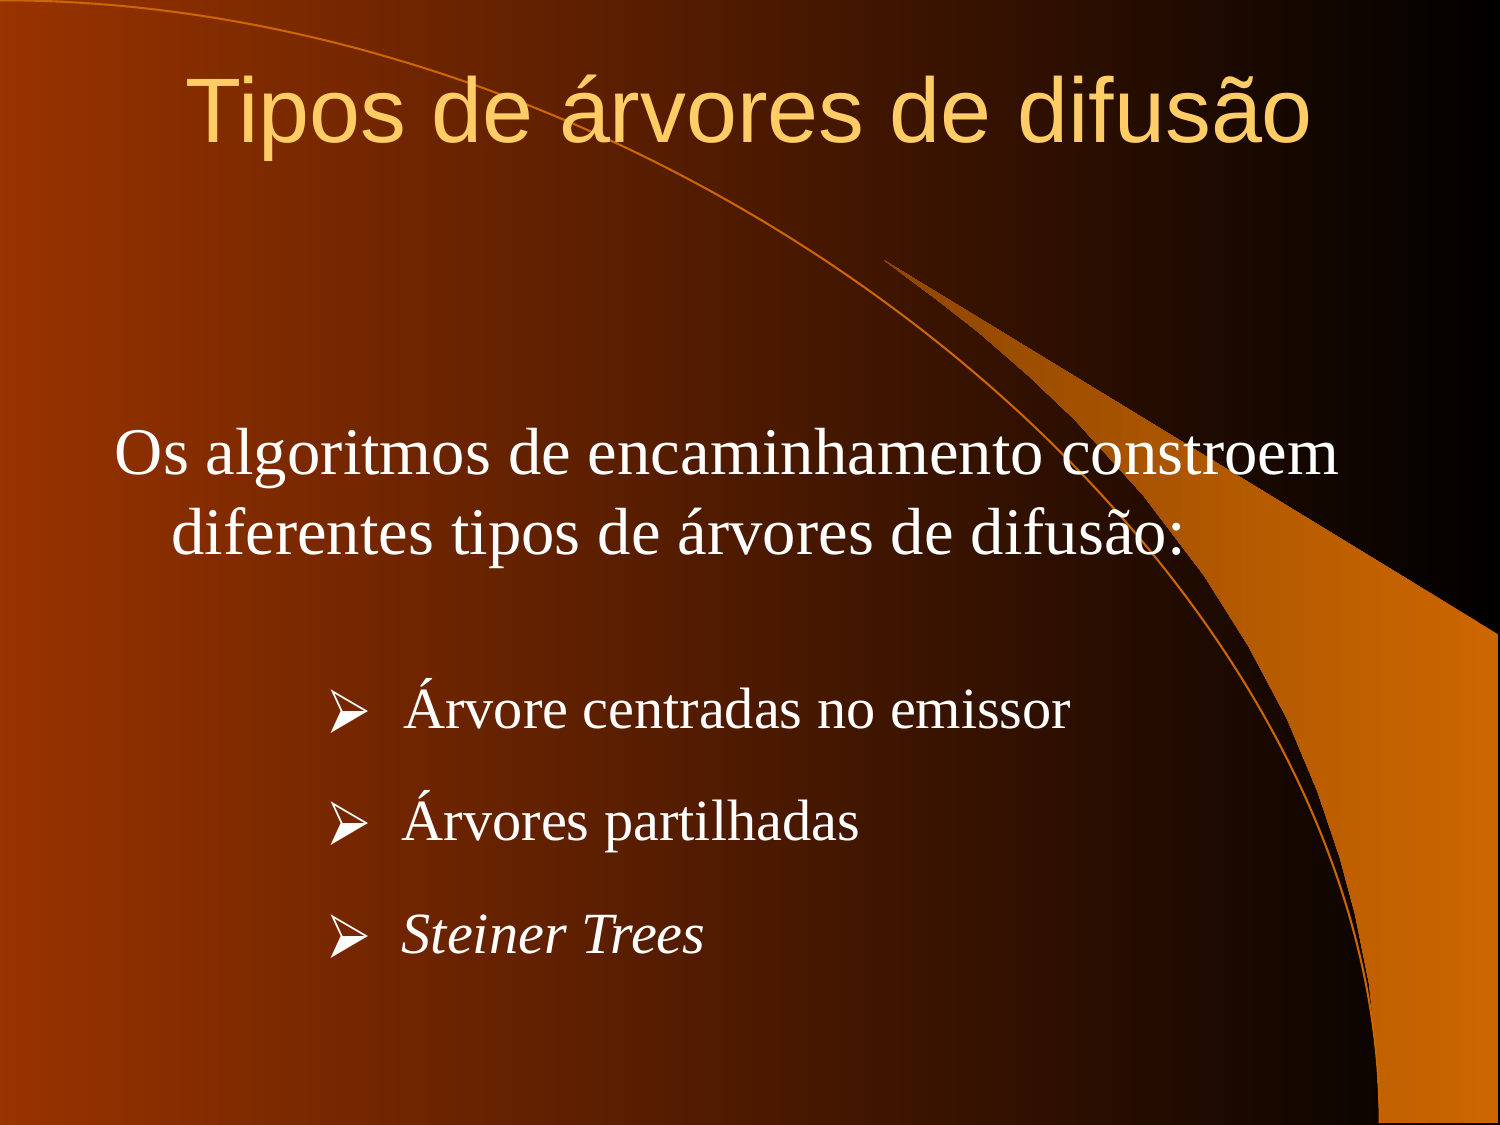

# Tipos de árvores de difusão
Os algoritmos de encaminhamento constroem diferentes tipos de árvores de difusão:
Árvore centradas no emissor
Árvores partilhadas
Steiner Trees